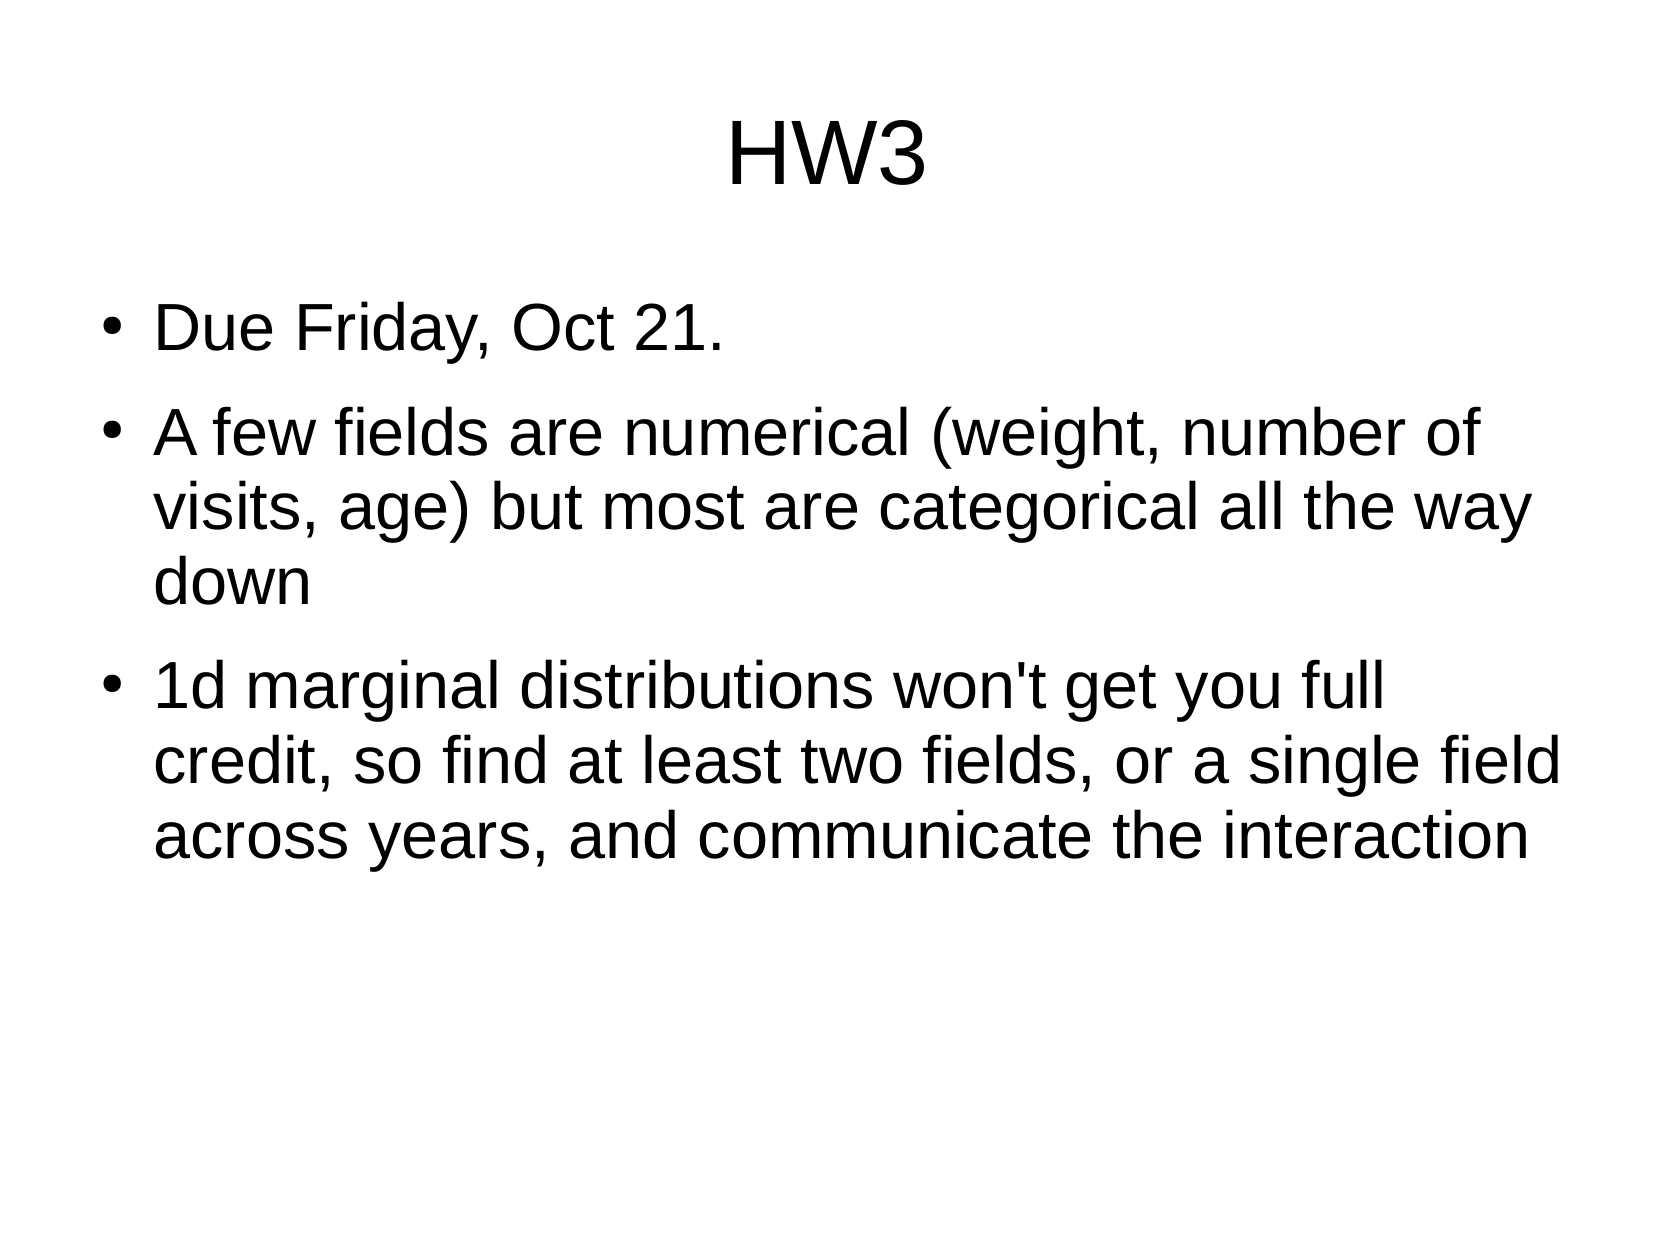

# HW3
Due Friday, Oct 21.
A few fields are numerical (weight, number of visits, age) but most are categorical all the way down
1d marginal distributions won't get you full credit, so find at least two fields, or a single field across years, and communicate the interaction